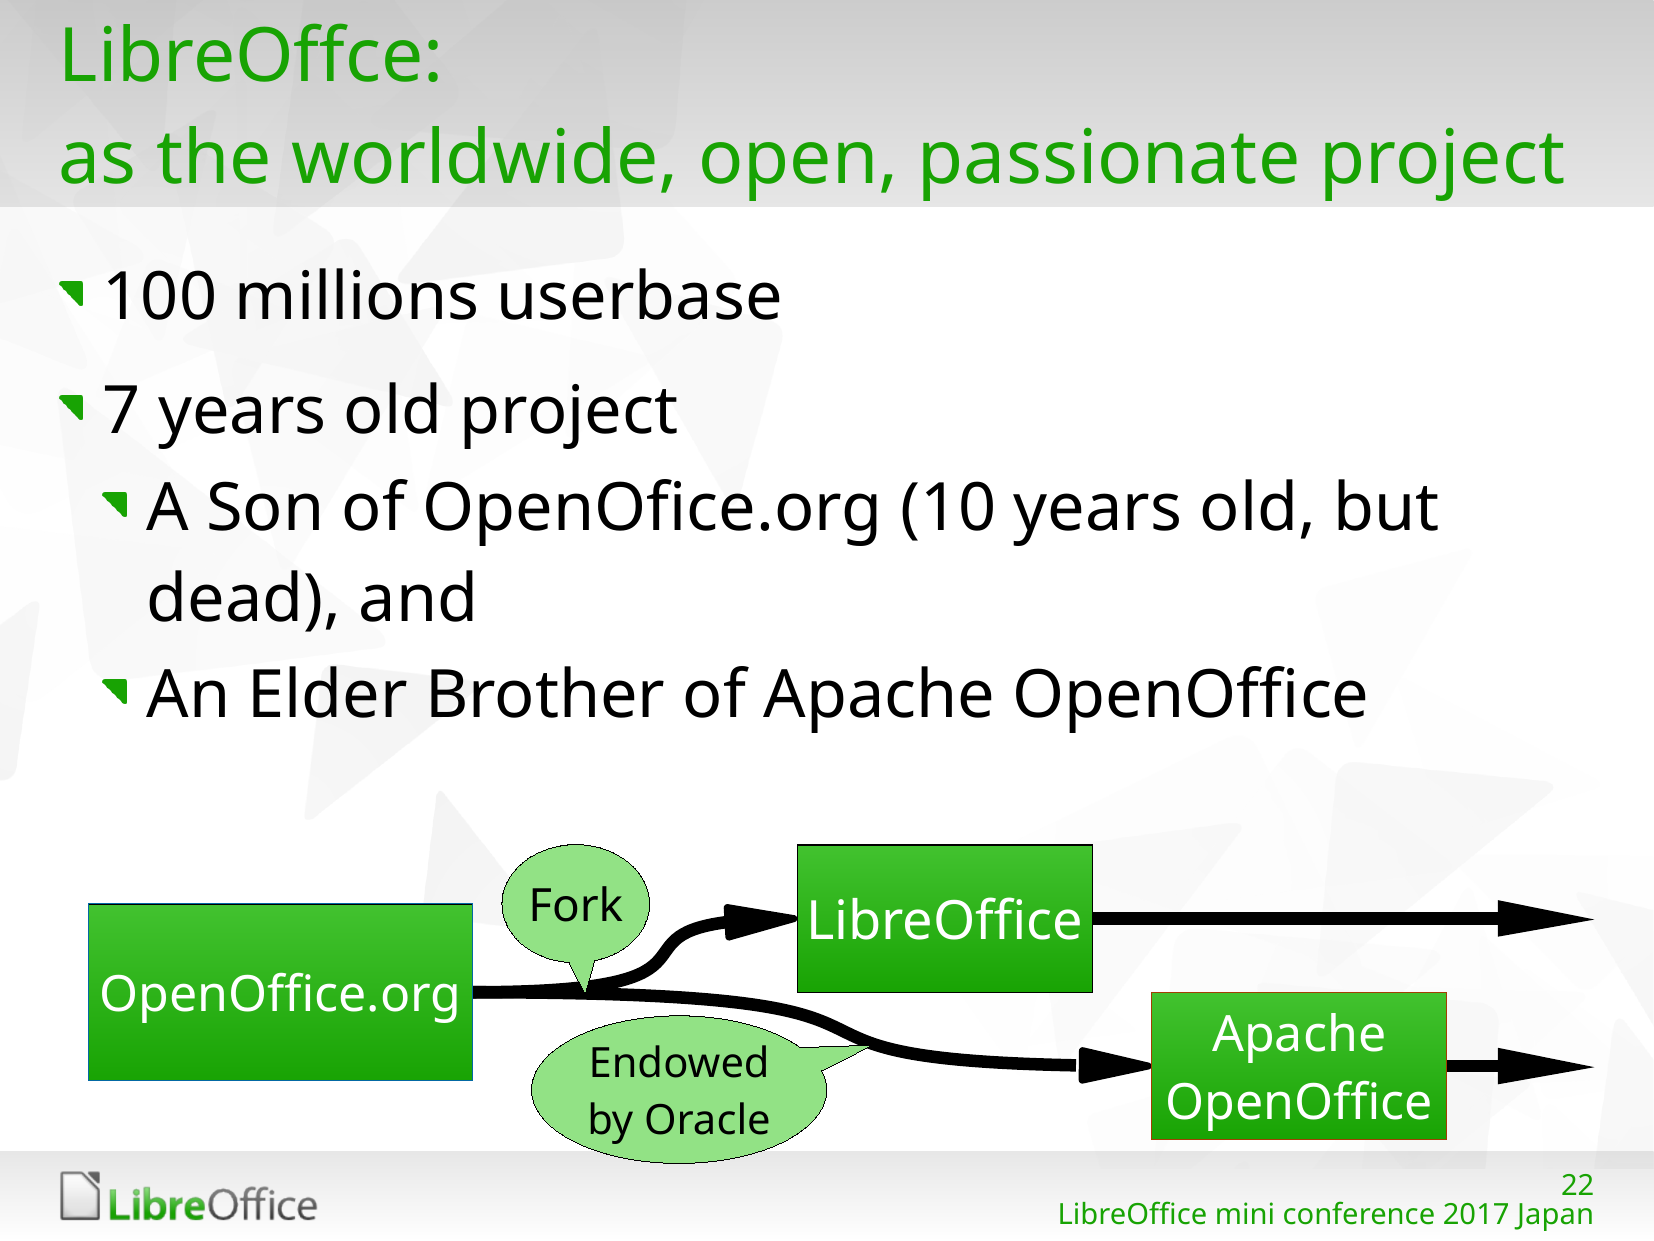

# LibreOffce: as the worldwide, open, passionate project
100 millions userbase
7 years old project
A Son of OpenOfice.org (10 years old, but dead), and
An Elder Brother of Apache OpenOffice
Fork
LibreOffice
OpenOffice.org
Apache
OpenOffice
Endowed
by Oracle
22
 LibreOffice mini conference 2017 Japan